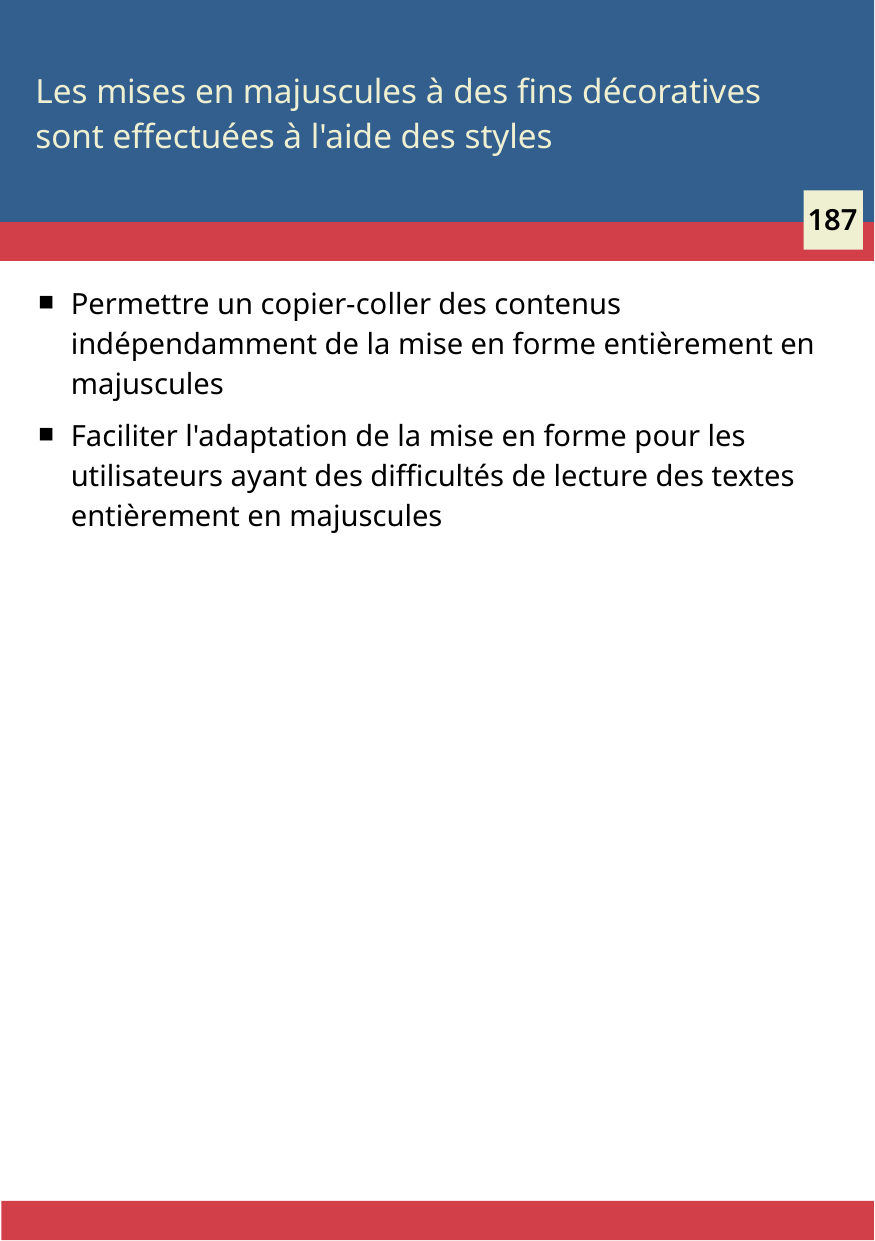

# Les mises en majuscules à des fins décoratives sont effectuées à l'aide des styles
187
Permettre un copier-coller des contenus indépendamment de la mise en forme entièrement en majuscules
Faciliter l'adaptation de la mise en forme pour les utilisateurs ayant des difficultés de lecture des textes entièrement en majuscules